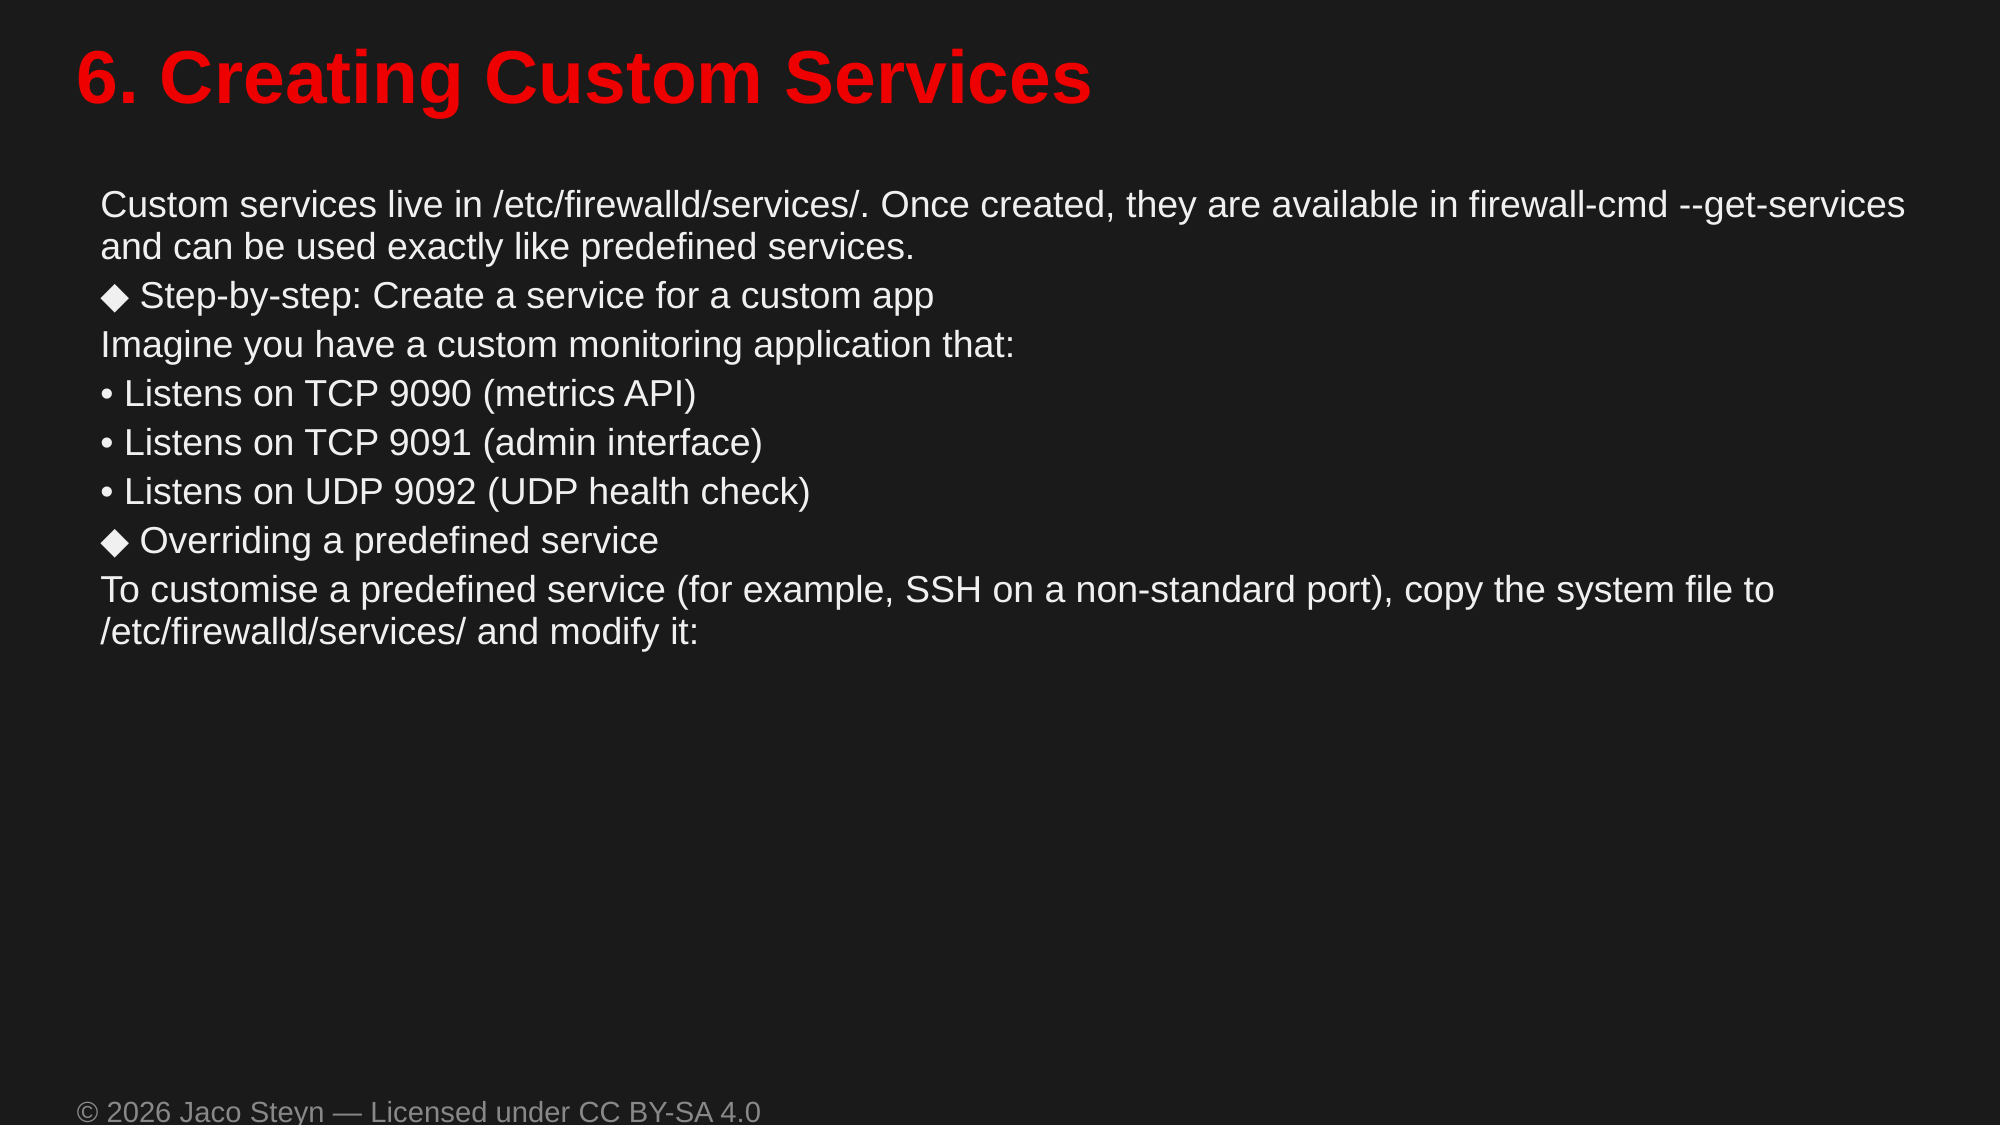

6. Creating Custom Services
Custom services live in /etc/firewalld/services/. Once created, they are available in firewall-cmd --get-services and can be used exactly like predefined services.
◆ Step-by-step: Create a service for a custom app
Imagine you have a custom monitoring application that:
• Listens on TCP 9090 (metrics API)
• Listens on TCP 9091 (admin interface)
• Listens on UDP 9092 (UDP health check)
◆ Overriding a predefined service
To customise a predefined service (for example, SSH on a non-standard port), copy the system file to /etc/firewalld/services/ and modify it:
© 2026 Jaco Steyn — Licensed under CC BY-SA 4.0